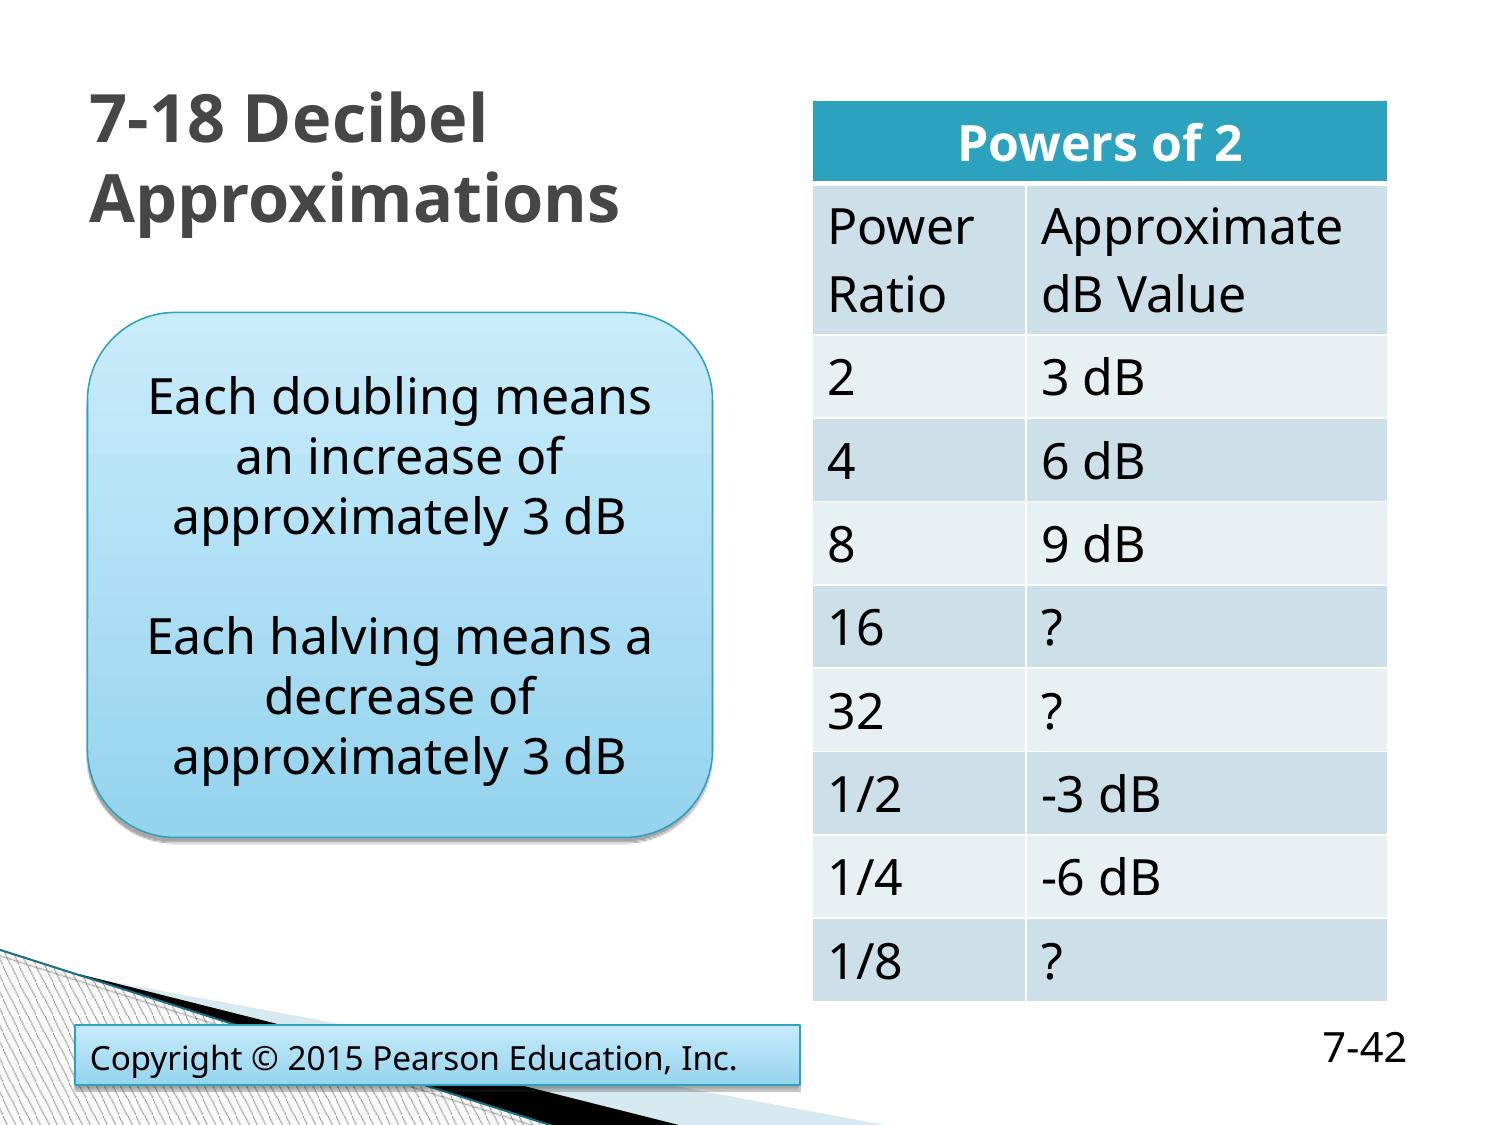

# 7-18 Decibel Approximations
| Powers of 2 | |
| --- | --- |
| Power Ratio | Approximate dB Value |
| 2 | 3 dB |
| 4 | 6 dB |
| 8 | 9 dB |
| 16 | ? |
| 32 | ? |
| 1/2 | -3 dB |
| 1/4 | -6 dB |
| 1/8 | ? |
Each doubling means an increase of approximately 3 dB
Each halving means a decrease of approximately 3 dB
Copyright © 2015 Pearson Education, Inc.